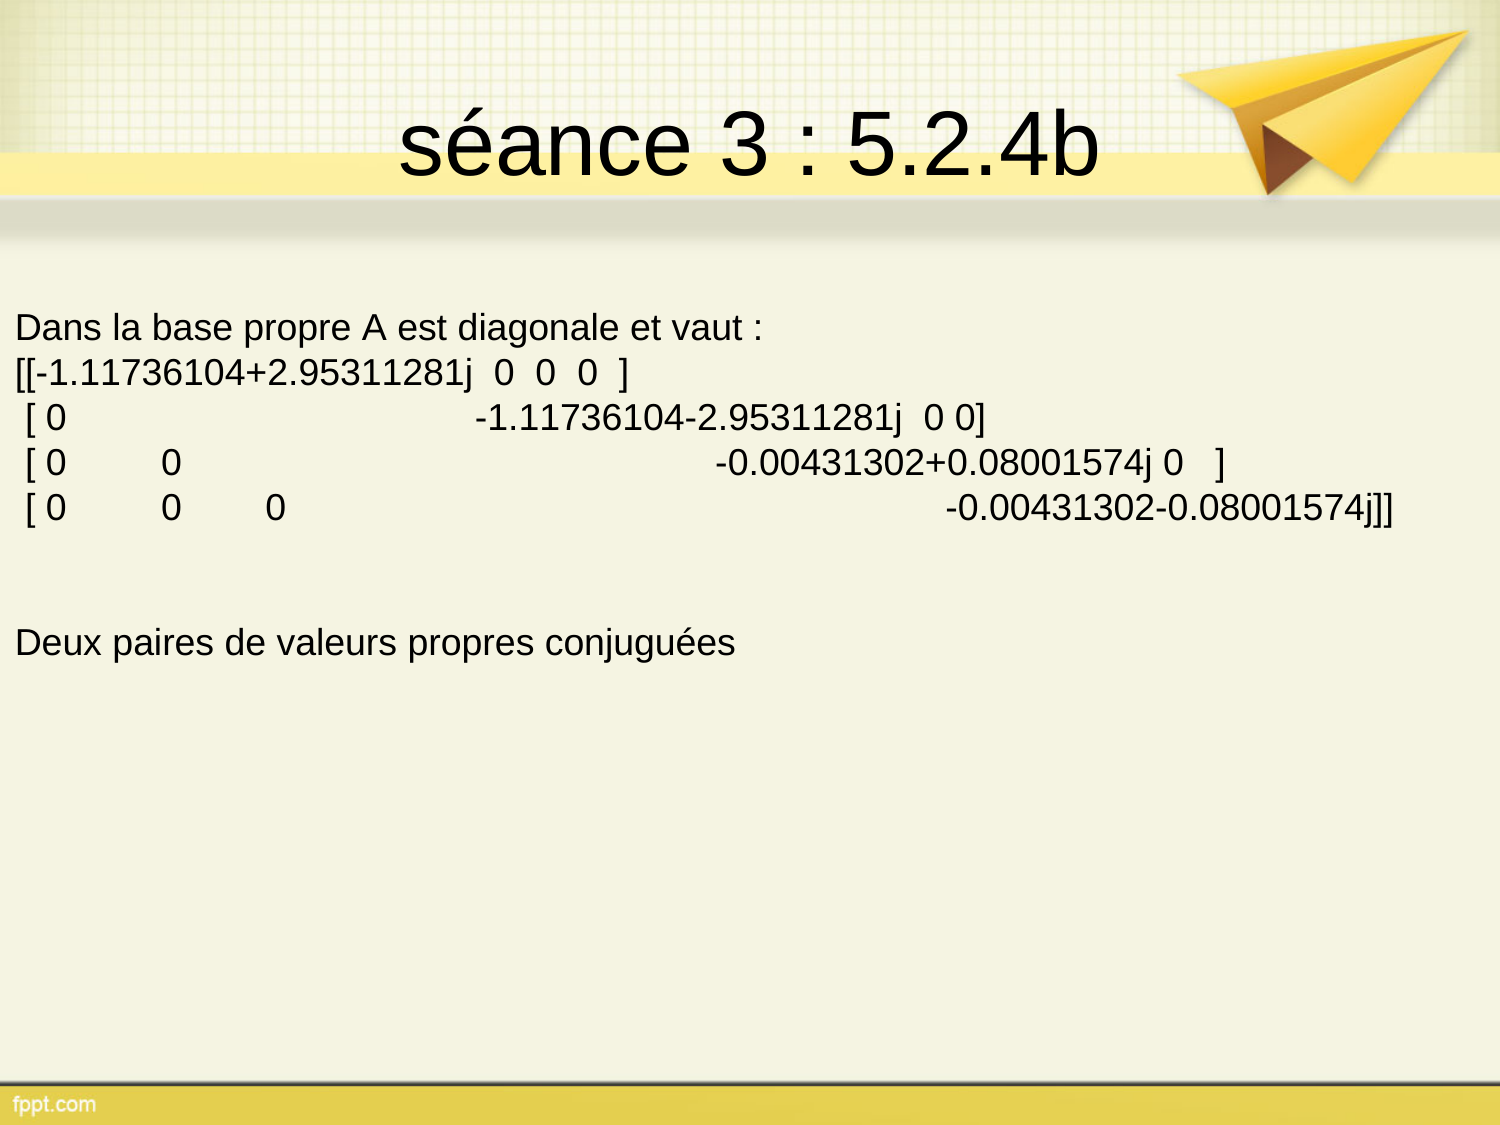

# séance 3 : 5.2.4b
Dans la base propre A est diagonale et vaut :
[[-1.11736104+2.95311281j 0 0 0 ]
 [ 0 -1.11736104-2.95311281j 0 0]
 [ 0 0 -0.00431302+0.08001574j 0 ]
 [ 0 0 0 -0.00431302-0.08001574j]]
Deux paires de valeurs propres conjuguées